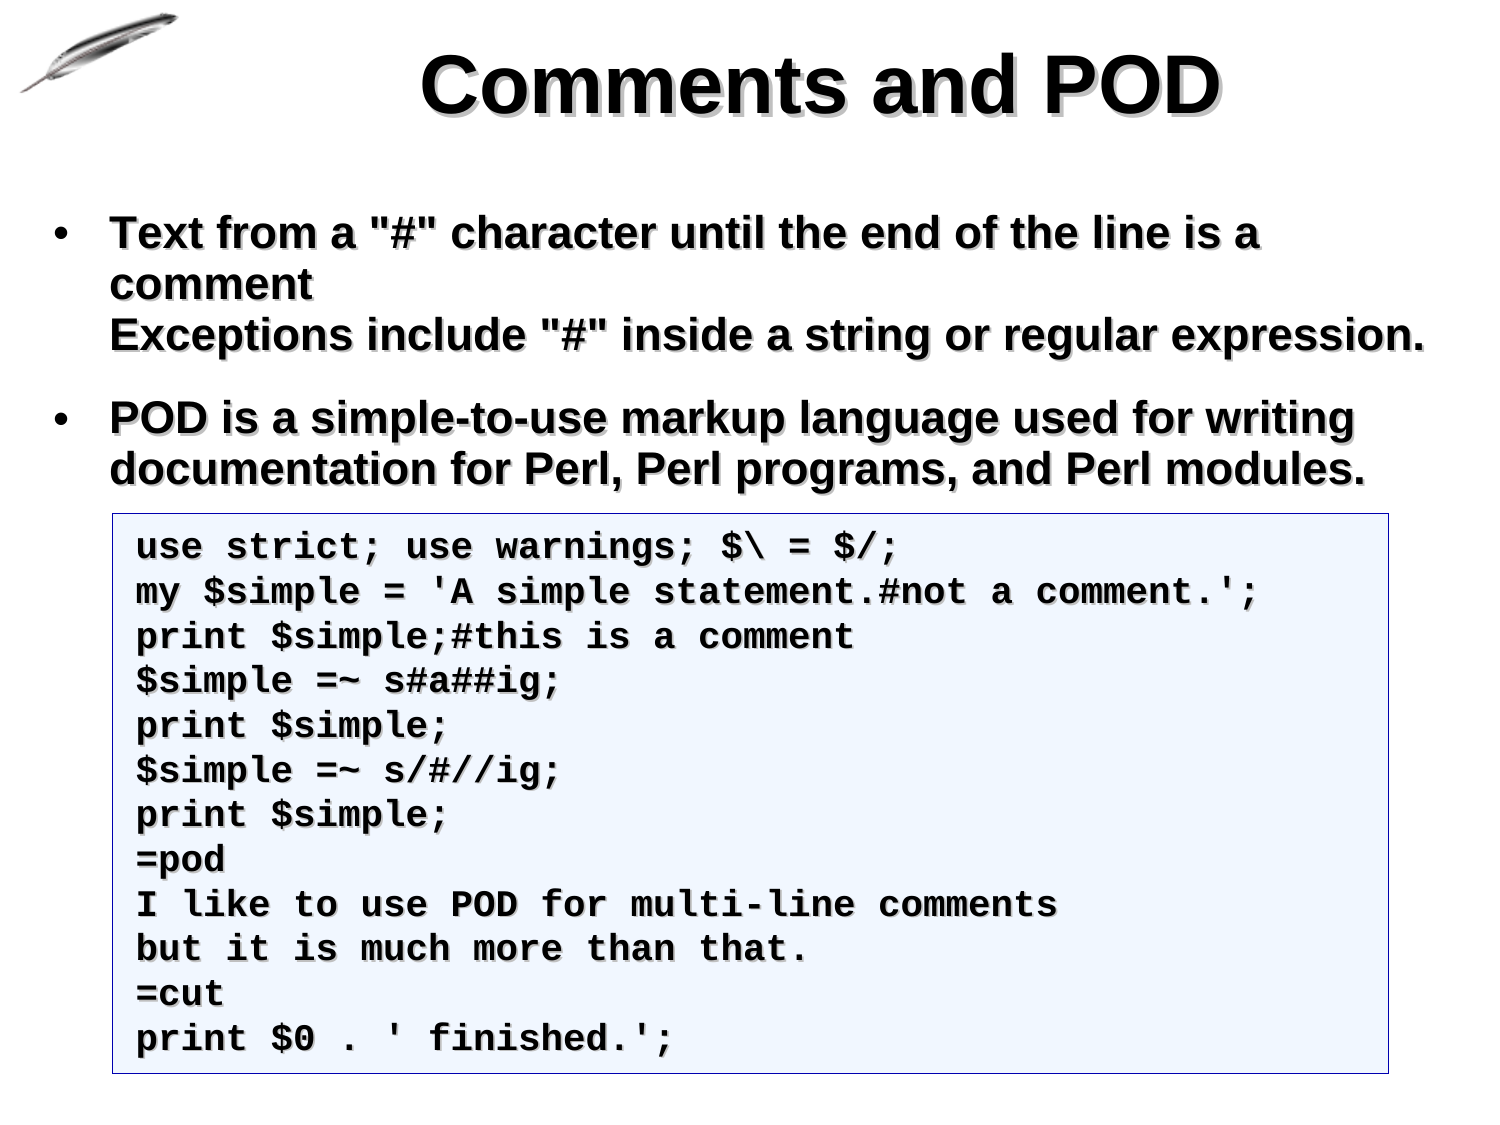

# Comments and POD
Text from a "#" character until the end of the line is a comment
Exceptions include "#" inside a string or regular expression.
POD is a simple-to-use markup language used for writing documentation for Perl, Perl programs, and Perl modules.
use strict; use warnings; $\ = $/;
my $simple = 'A simple statement.#not a comment.';
print $simple;#this is a comment
$simple =~ s#a##ig;
print $simple;
$simple =~ s/#//ig;
print $simple;
=pod
I like to use POD for multi-line comments
but it is much more than that.
=cut
print $0 . ' finished.';